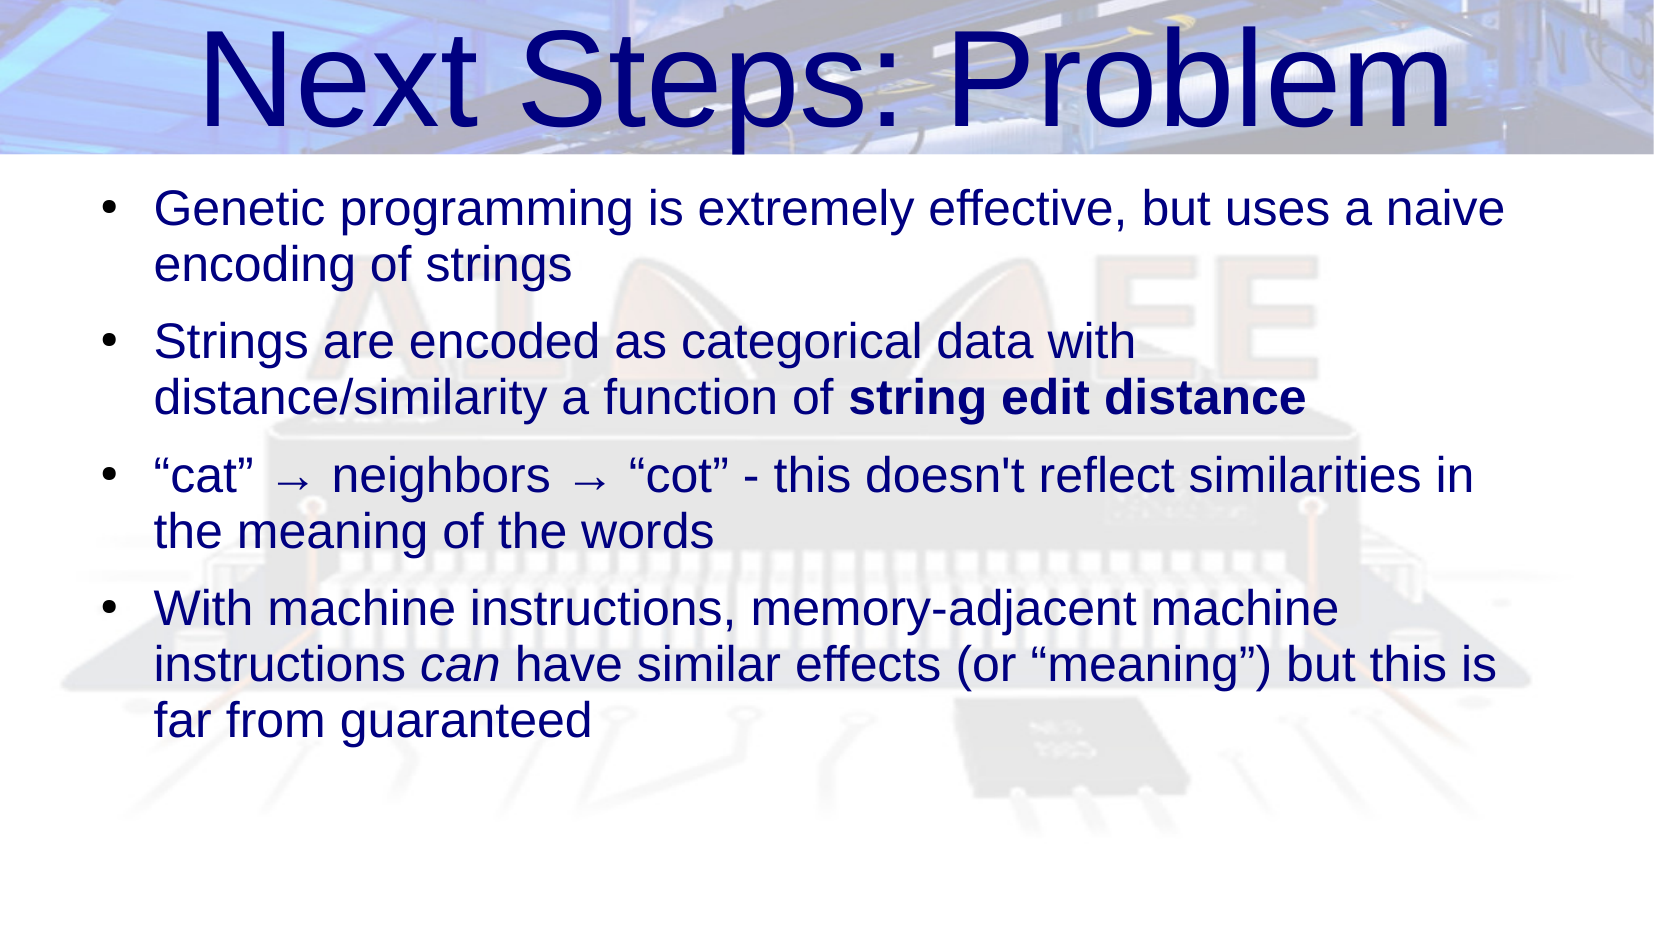

# Next Steps: Problem
Genetic programming is extremely effective, but uses a naive encoding of strings
Strings are encoded as categorical data with distance/similarity a function of string edit distance
“cat” → neighbors → “cot” - this doesn't reflect similarities in the meaning of the words
With machine instructions, memory-adjacent machine instructions can have similar effects (or “meaning”) but this is far from guaranteed